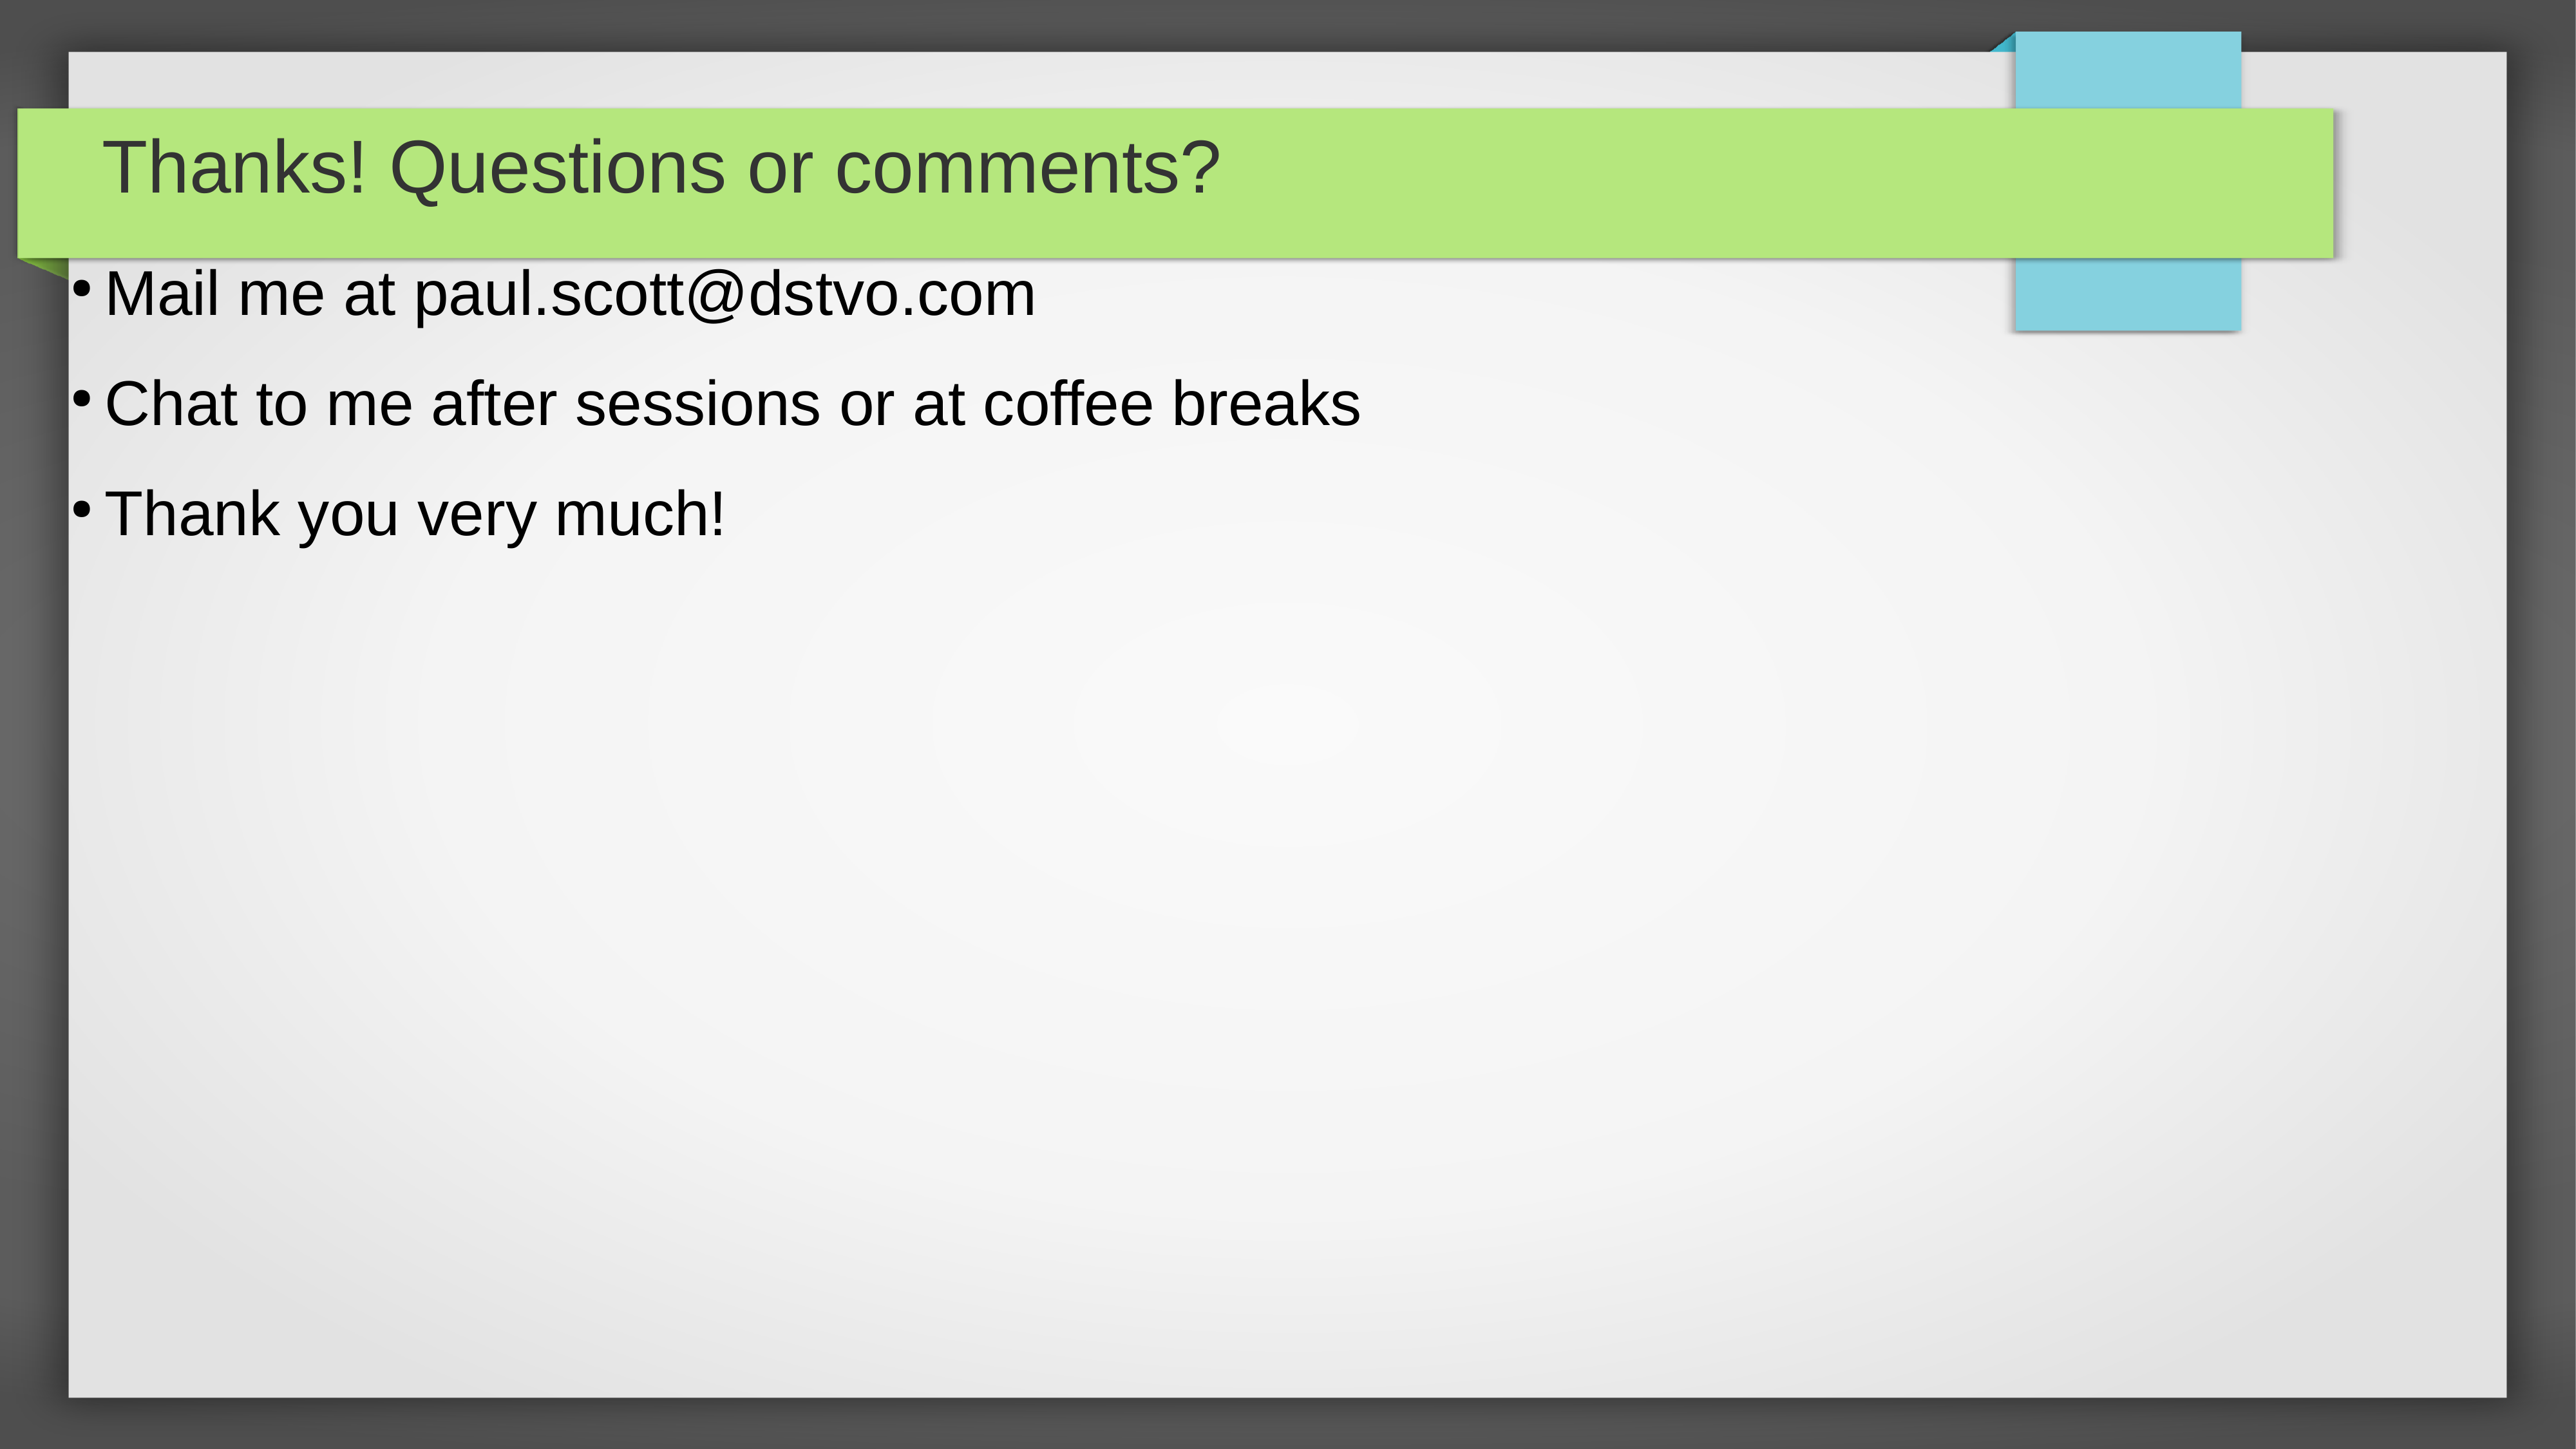

# Thanks! Questions or comments?
Mail me at paul.scott@dstvo.com
Chat to me after sessions or at coffee breaks
Thank you very much!